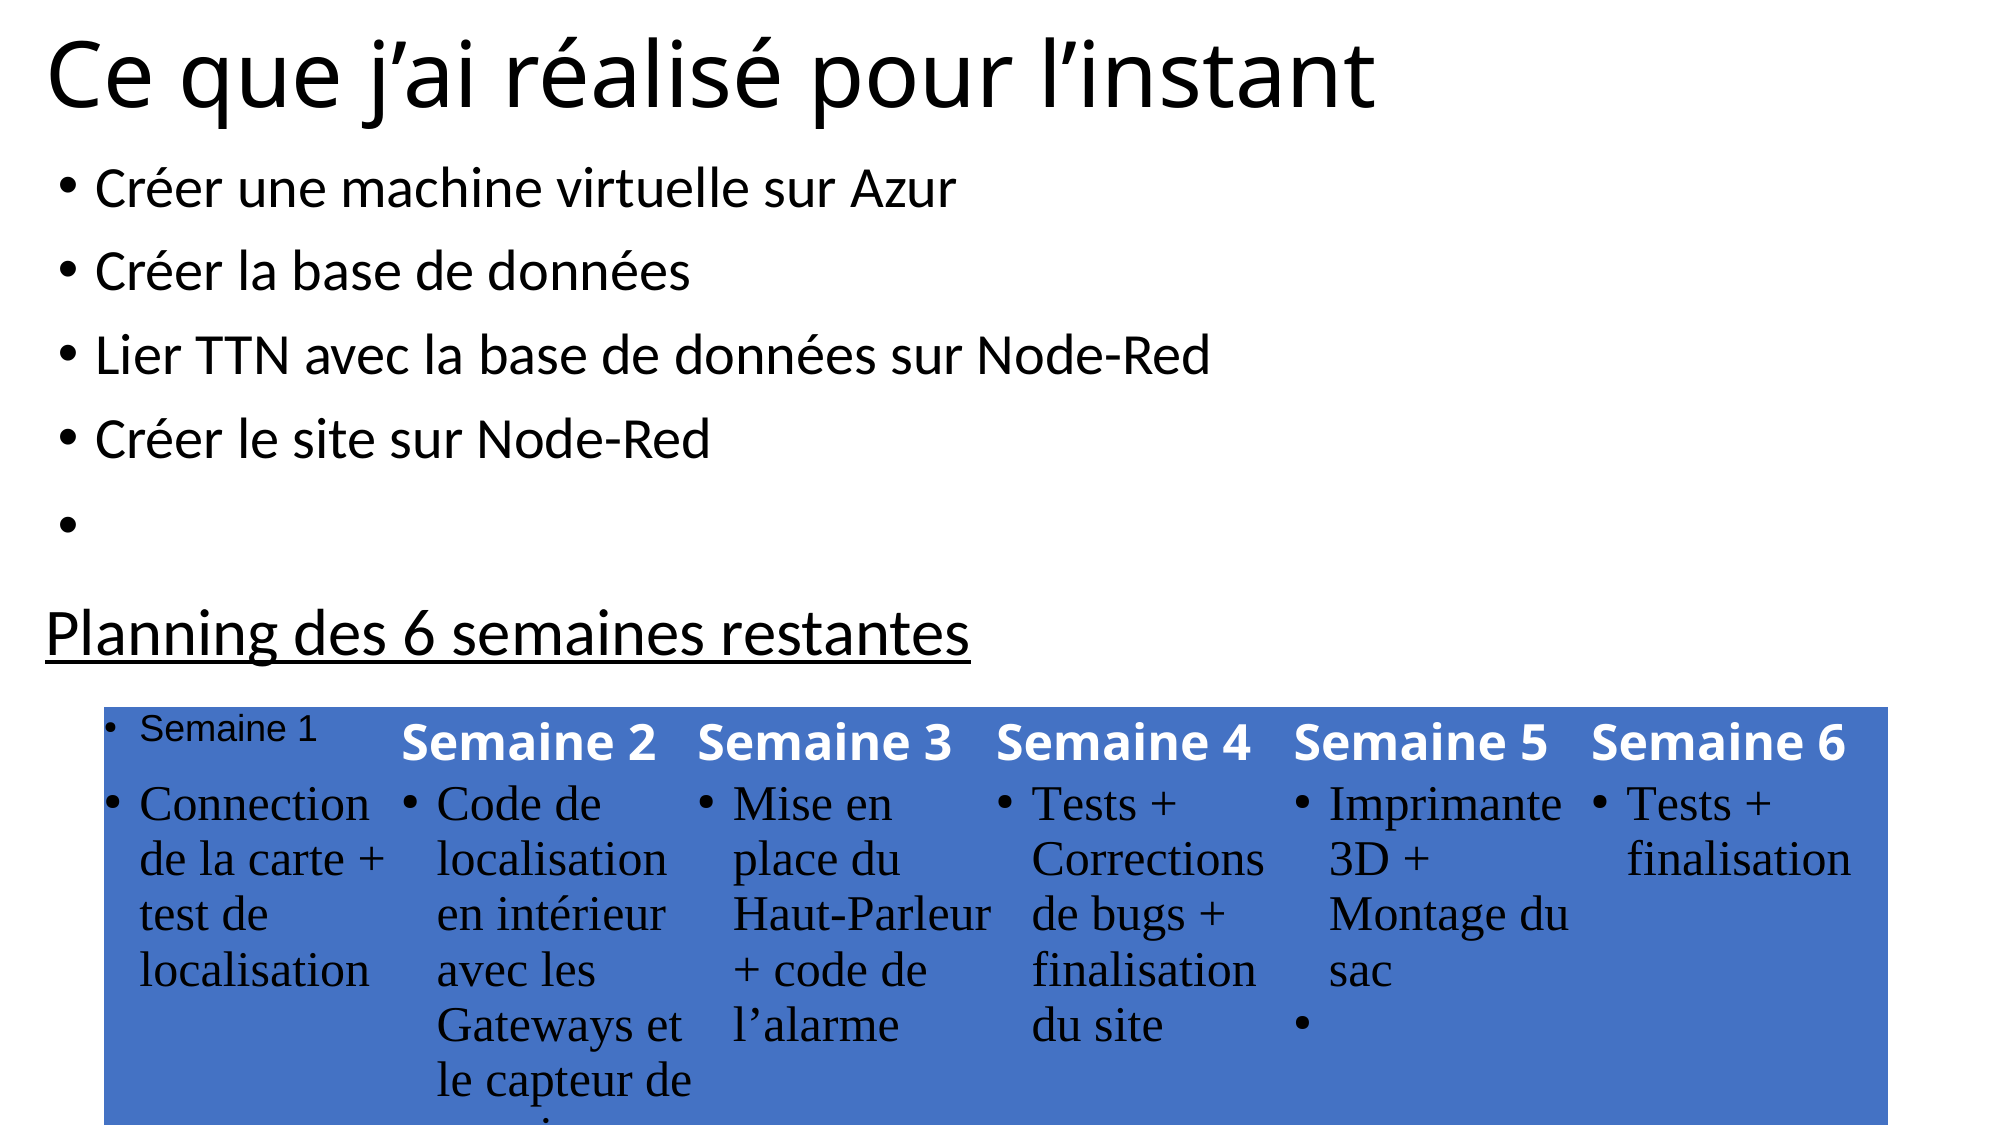

# Ce que j’ai réalisé pour l’instant
Créer une machine virtuelle sur Azur
Créer la base de données
Lier TTN avec la base de données sur Node-Red
Créer le site sur Node-Red
Planning des 6 semaines restantes
| Semaine 1 | Semaine 2 | Semaine 3 | Semaine 4 | Semaine 5 | Semaine 6 |
| --- | --- | --- | --- | --- | --- |
| Connection de la carte + test de localisation | Code de localisation en intérieur avec les Gateways et le capteur de pression | Mise en place du Haut-Parleur + code de l’alarme | Tests + Corrections de bugs + finalisation du site | Imprimante 3D + Montage du sac | Tests + finalisation |